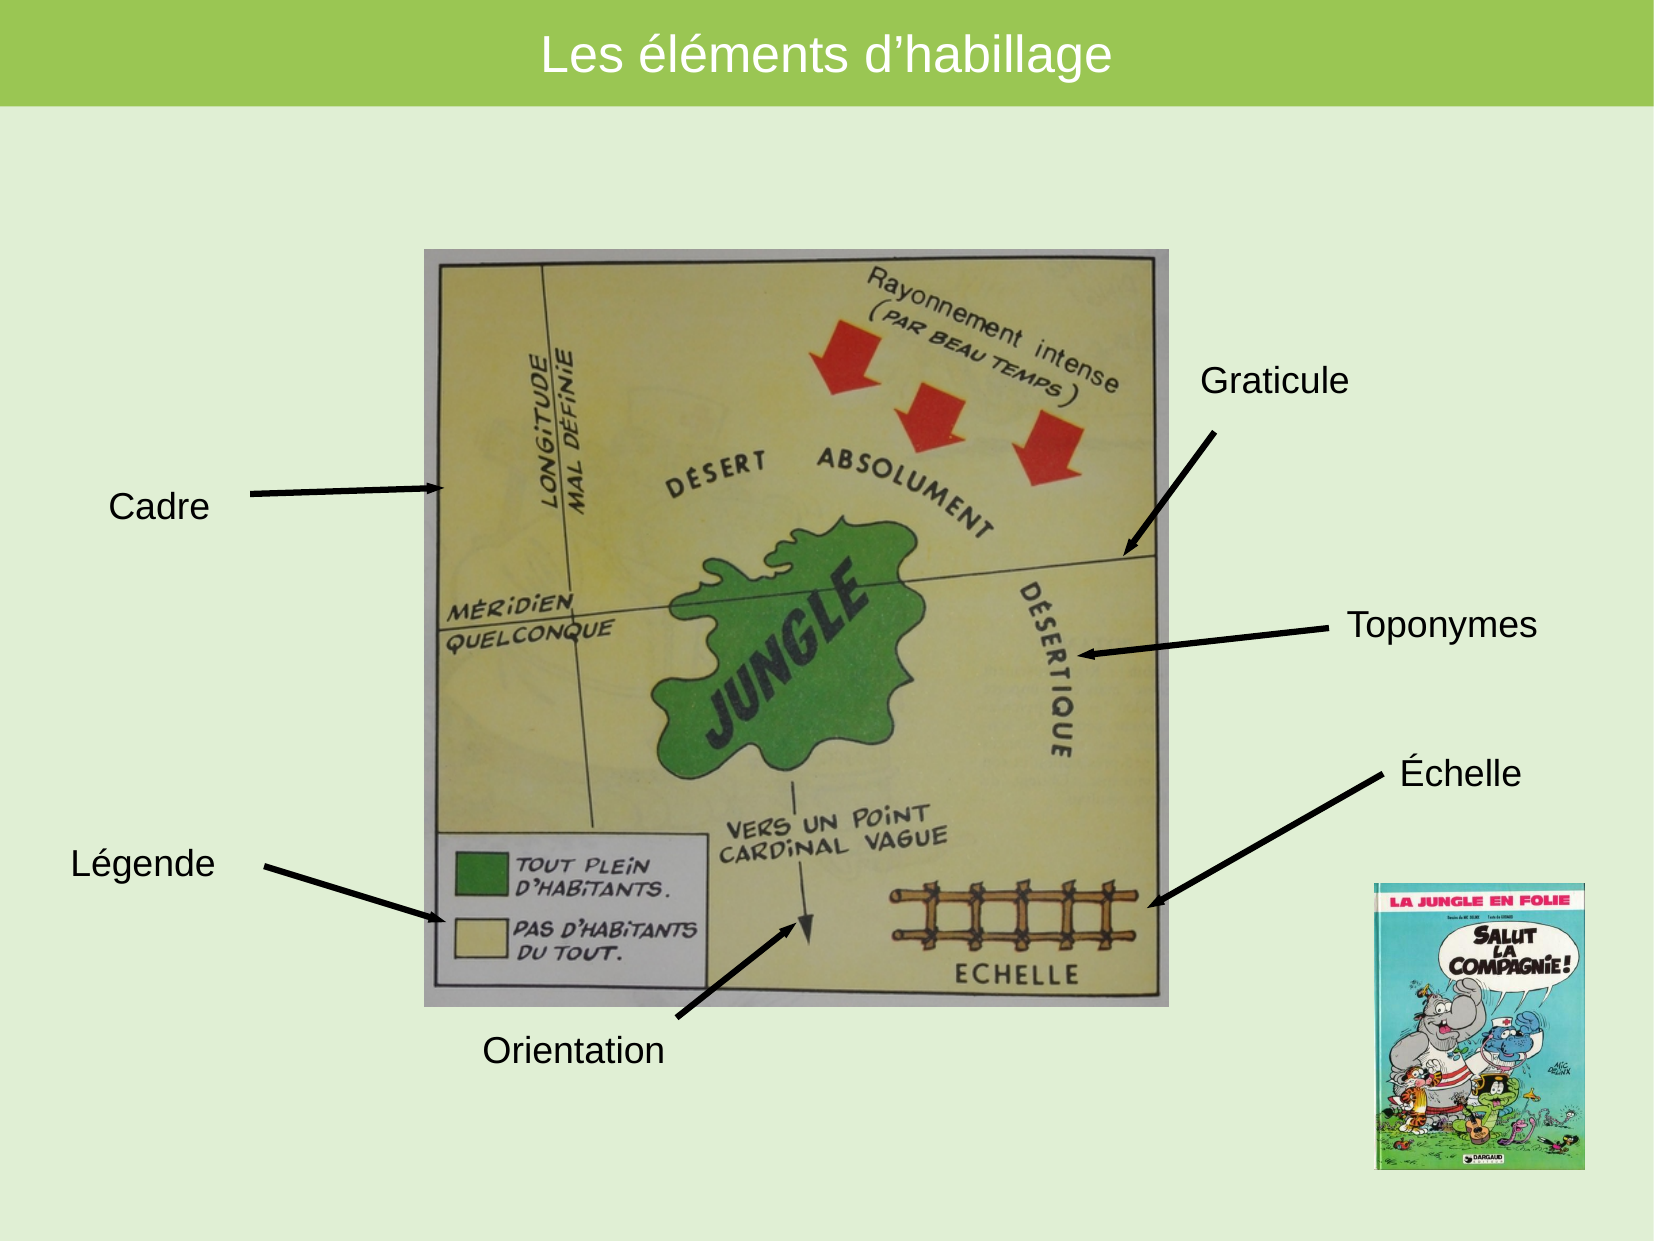

# Les éléments d’habillage
Graticule
Cadre
Toponymes
Échelle
Légende
Orientation